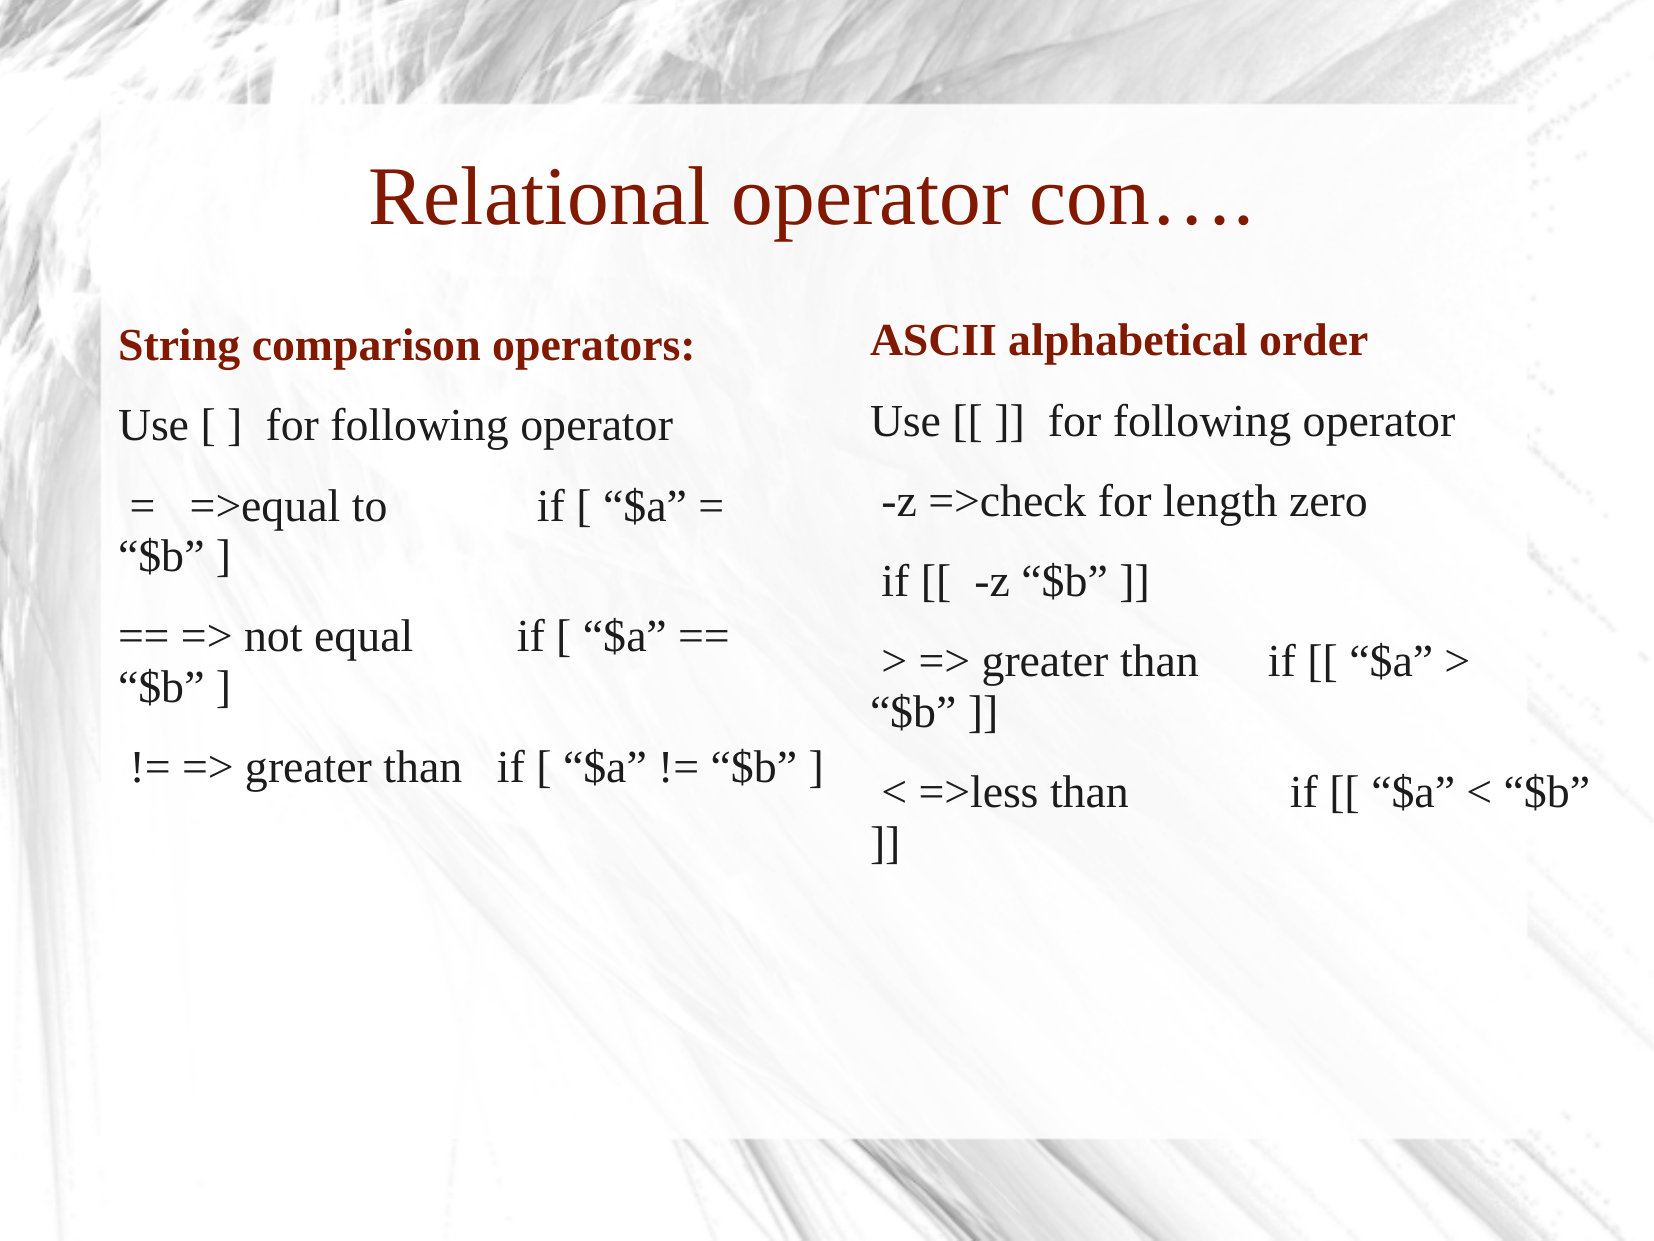

# Relational operator con….
ASCII alphabetical order
Use [[ ]] for following operator
 -z =>check for length zero
 if [[ -z “$b” ]]
 > => greater than if [[ “$a” > “$b” ]]
 < =>less than if [[ “$a” < “$b” ]]
String comparison operators:
Use [ ] for following operator
 = =>equal to if [ “$a” = “$b” ]
== => not equal if [ “$a” == “$b” ]
 != => greater than if [ “$a” != “$b” ]